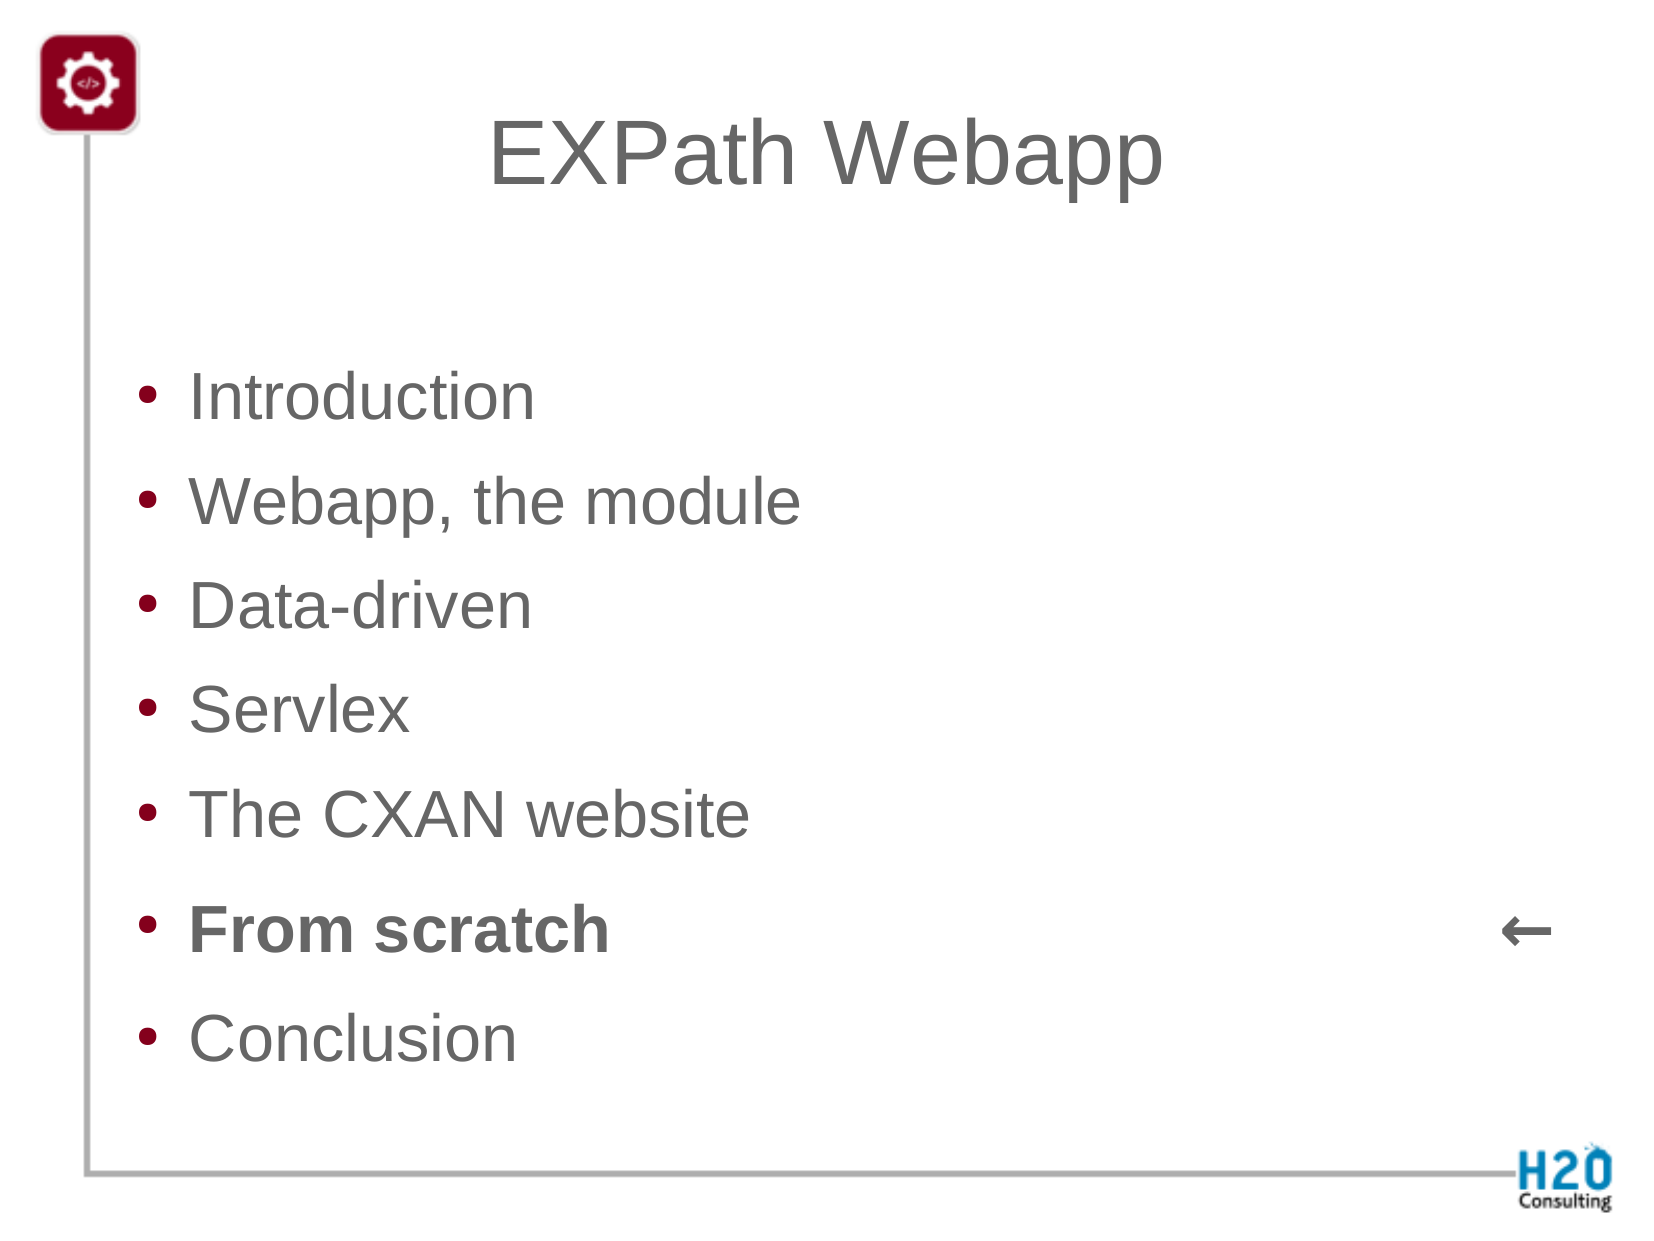

# EXPath Webapp
Introduction
Webapp, the module
Data-driven
Servlex
The CXAN website
From scratch												 ←
Conclusion